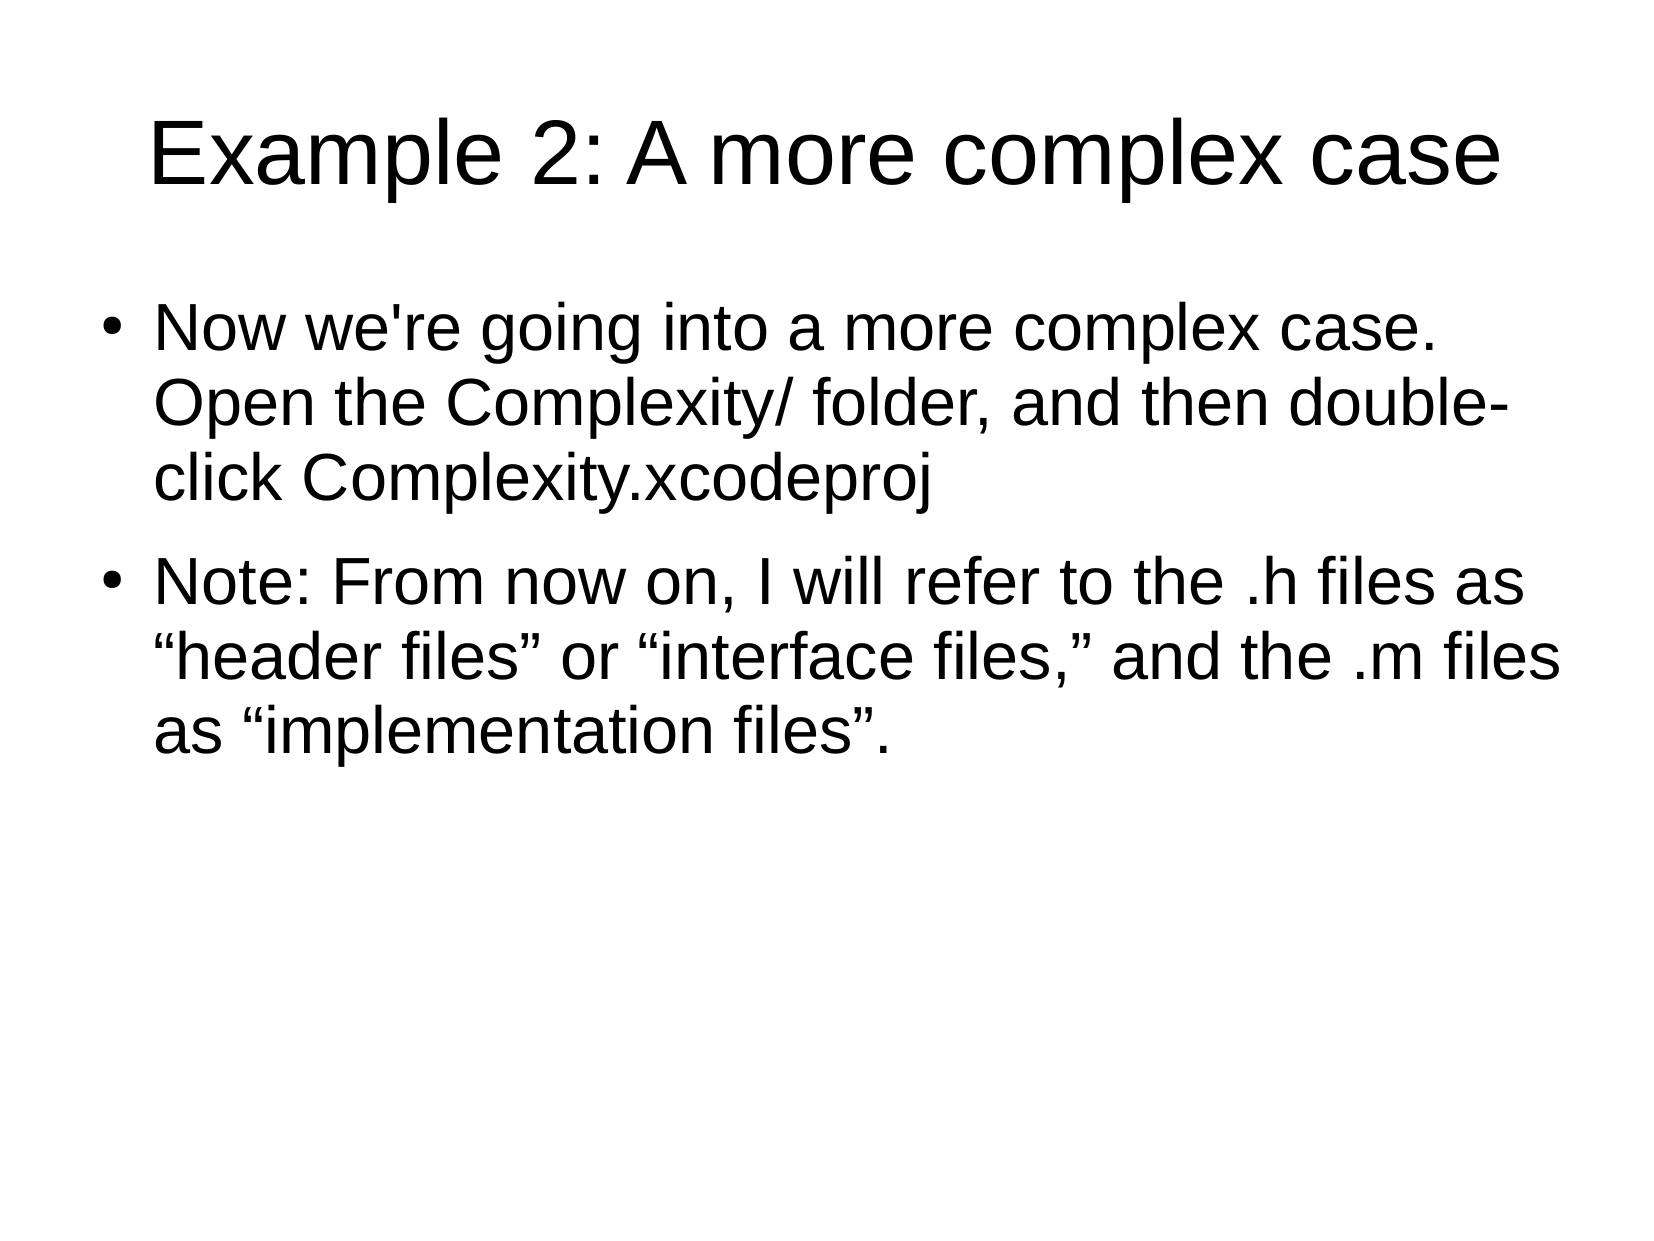

# Example 2: A more complex case
Now we're going into a more complex case. Open the Complexity/ folder, and then double-click Complexity.xcodeproj
Note: From now on, I will refer to the .h files as “header files” or “interface files,” and the .m files as “implementation files”.